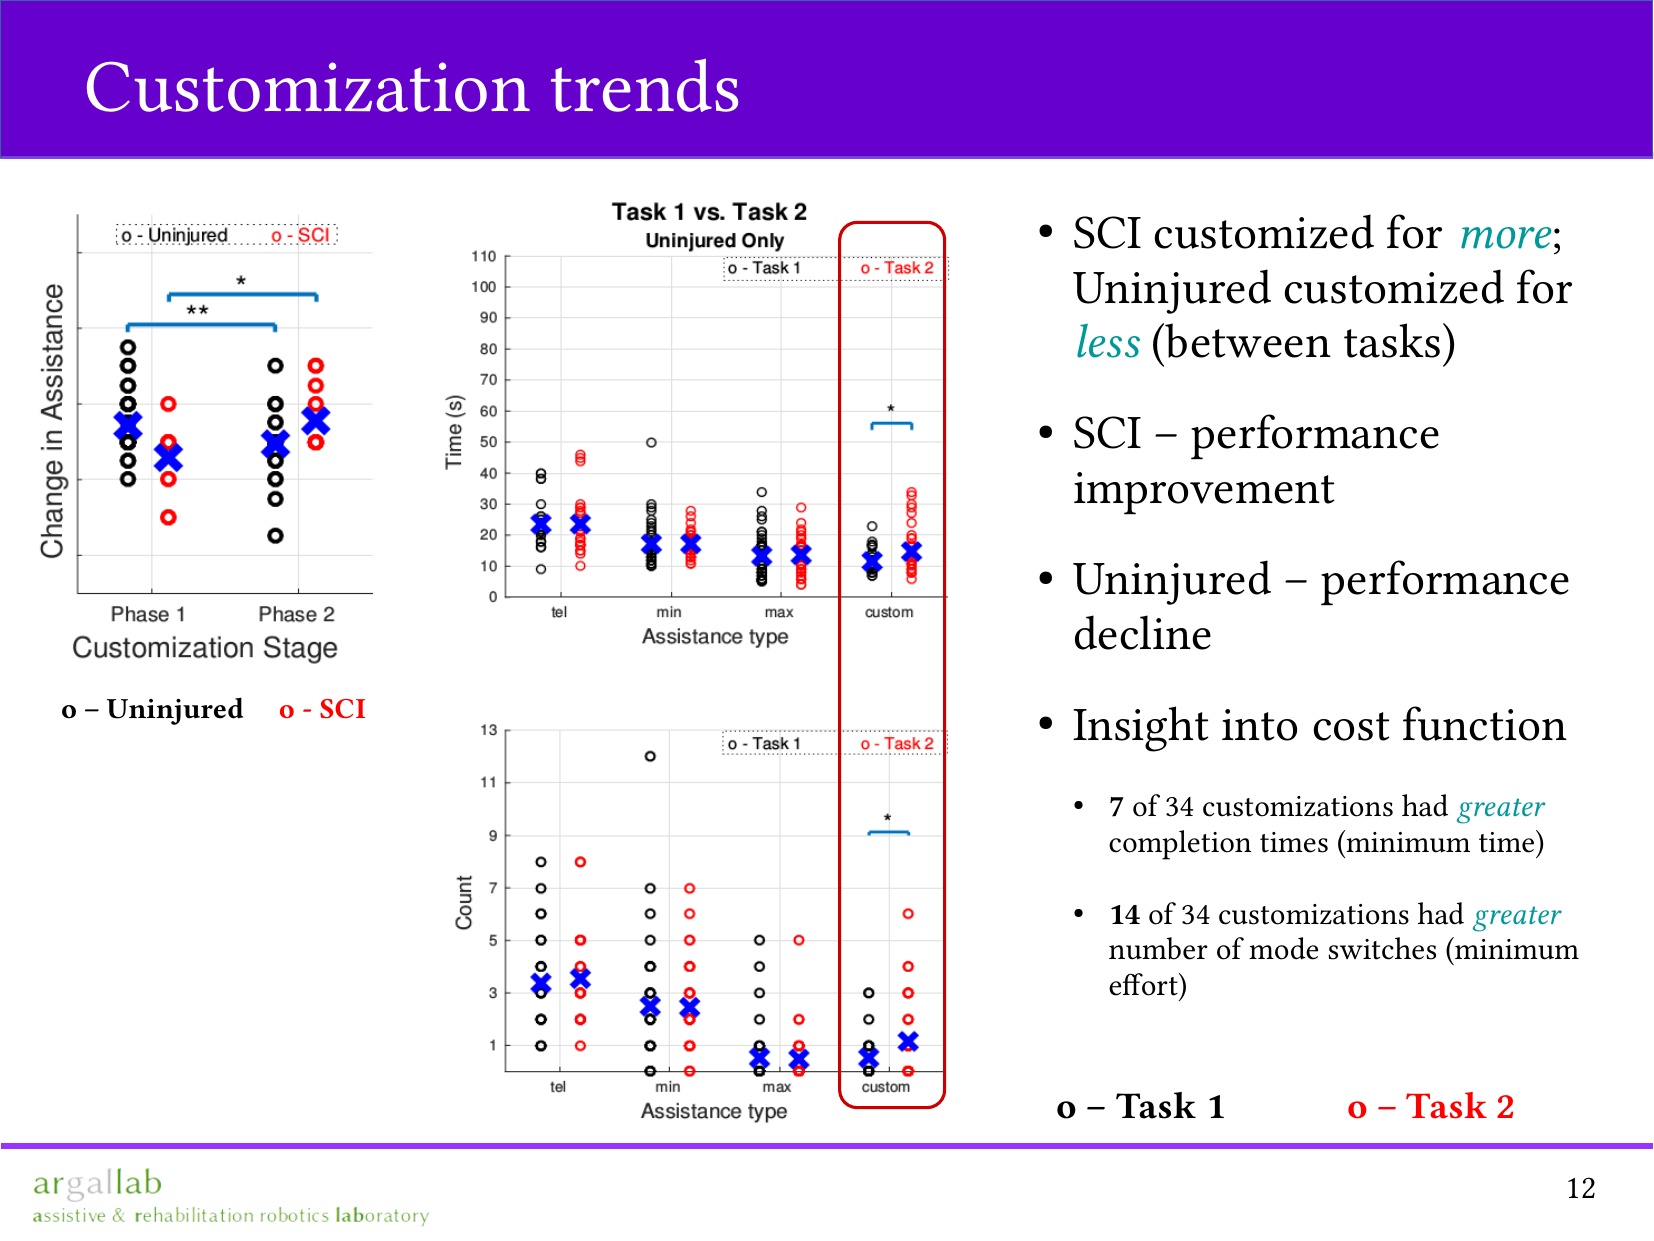

Customization trends
SCI customized for more; Uninjured customized for less (between tasks)
SCI – performance improvement
Uninjured – performance decline
Insight into cost function
7 of 34 customizations had greater completion times (minimum time)
14 of 34 customizations had greater number of mode switches (minimum effort)
 o – Uninjured 	o - SCI
 o – Task 1 		o – Task 2